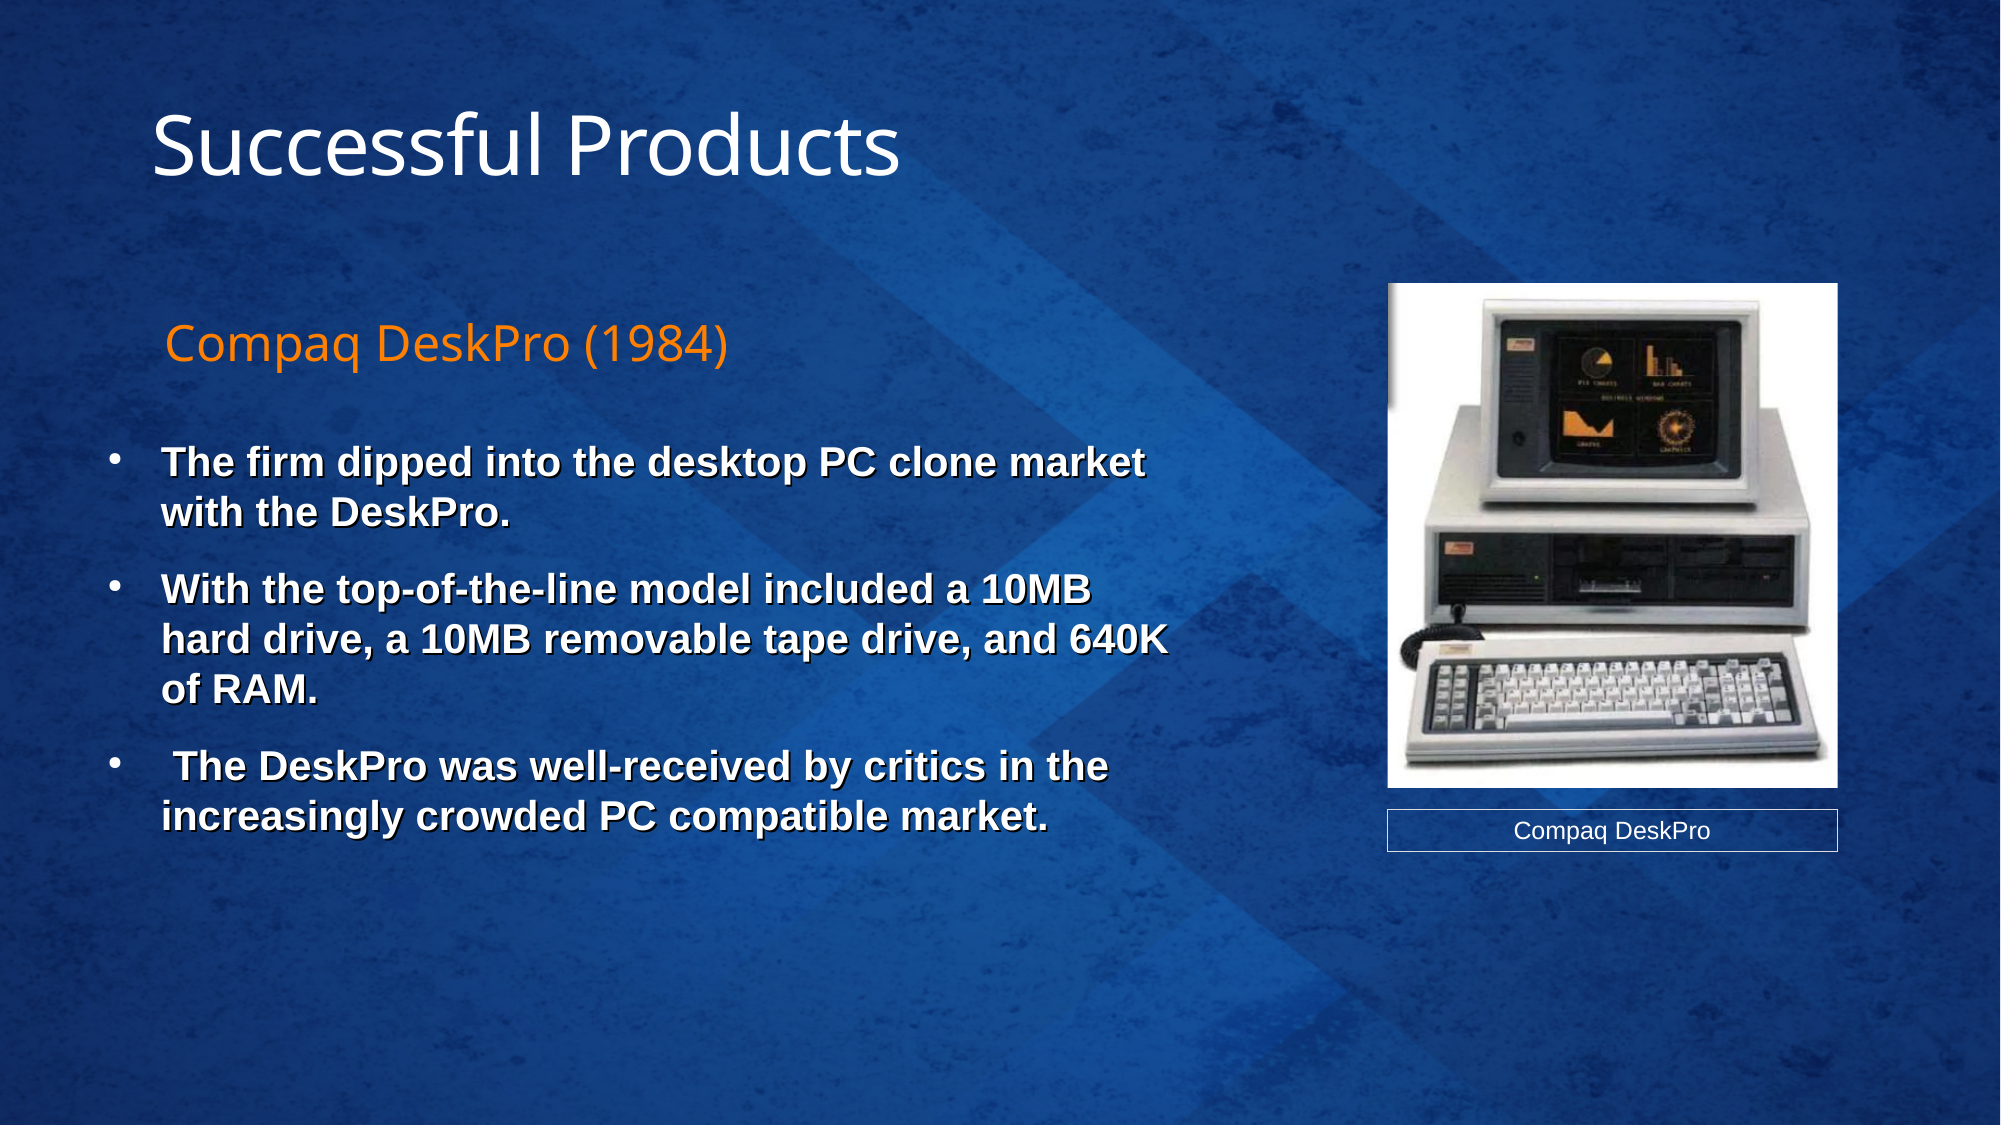

Successful Products
Compaq DeskPro (1984)
# The firm dipped into the desktop PC clone market with the DeskPro.
With the top-of-the-line model included a 10MB hard drive, a 10MB removable tape drive, and 640K of RAM.
 The DeskPro was well-received by critics in the increasingly crowded PC compatible market.
Compaq DeskPro